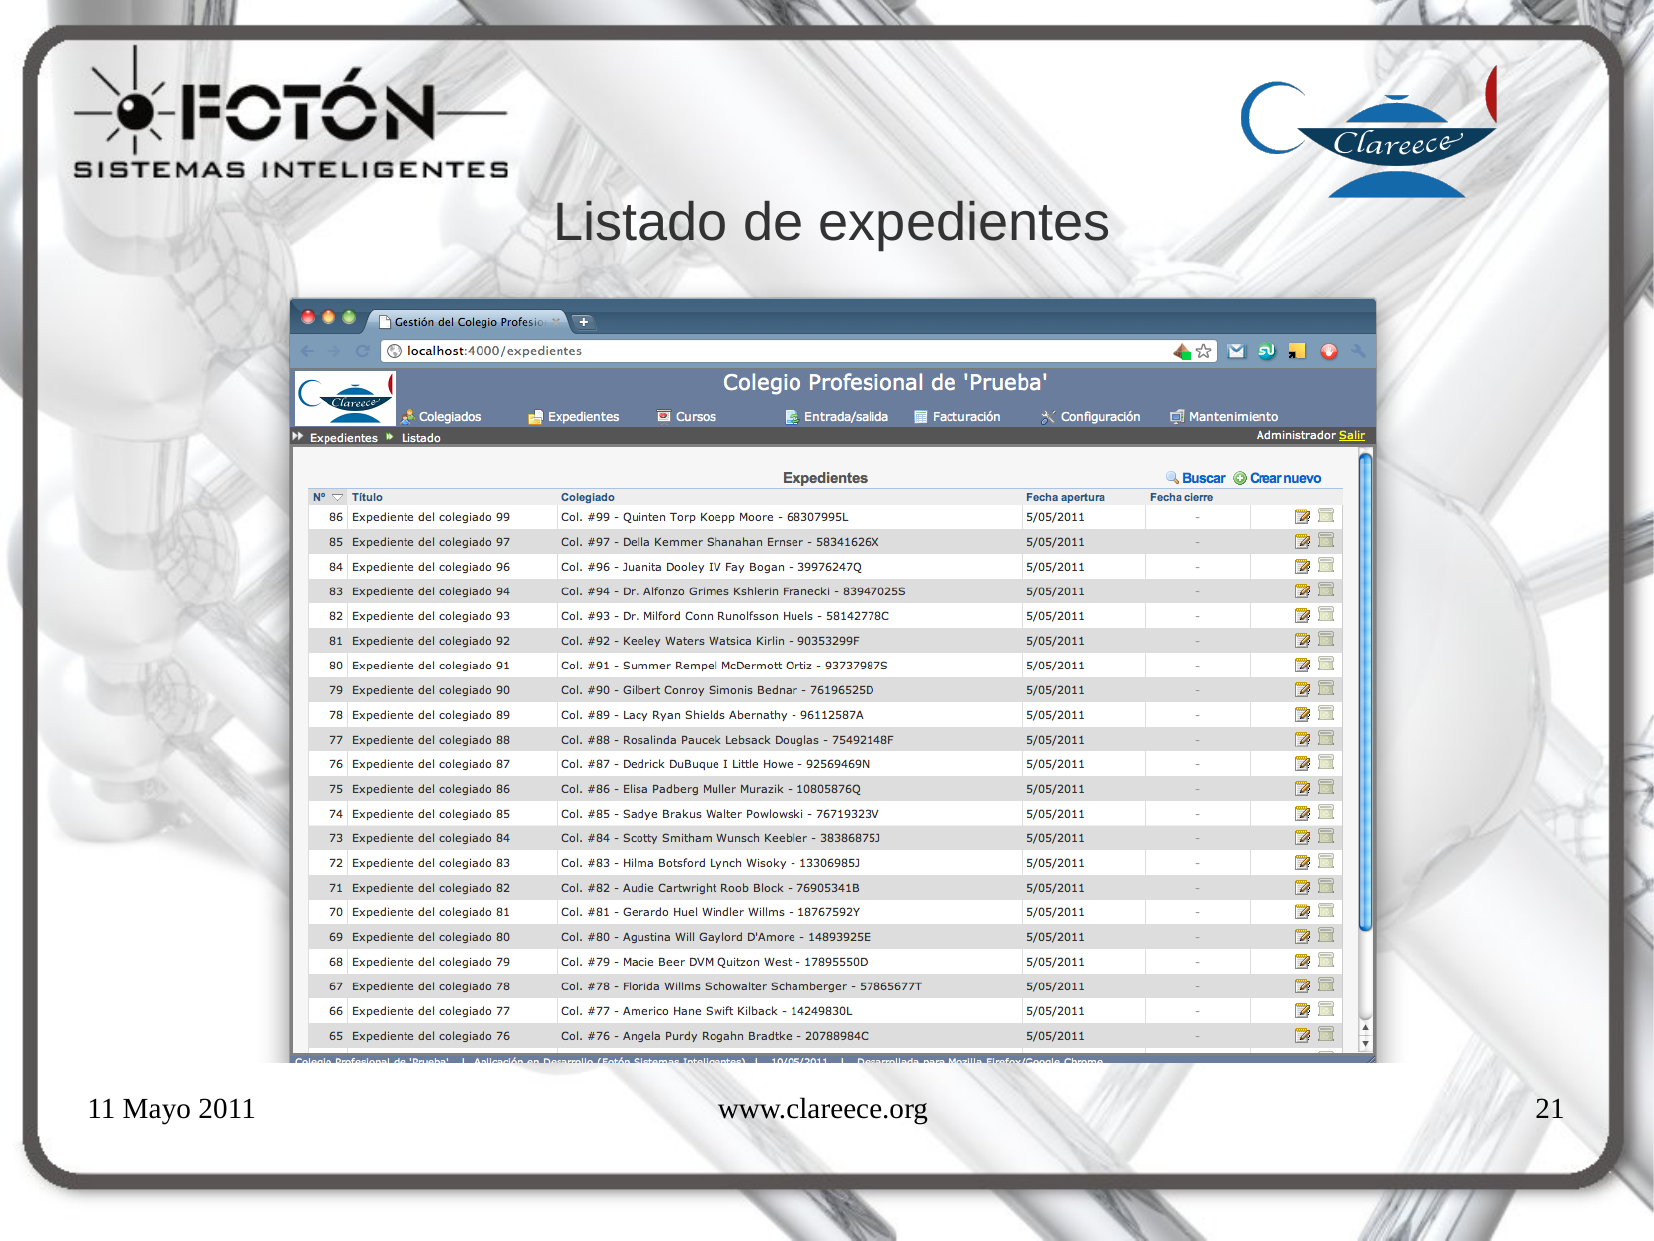

# Listado de expedientes
11 Mayo 2011
www.clareece.org
21